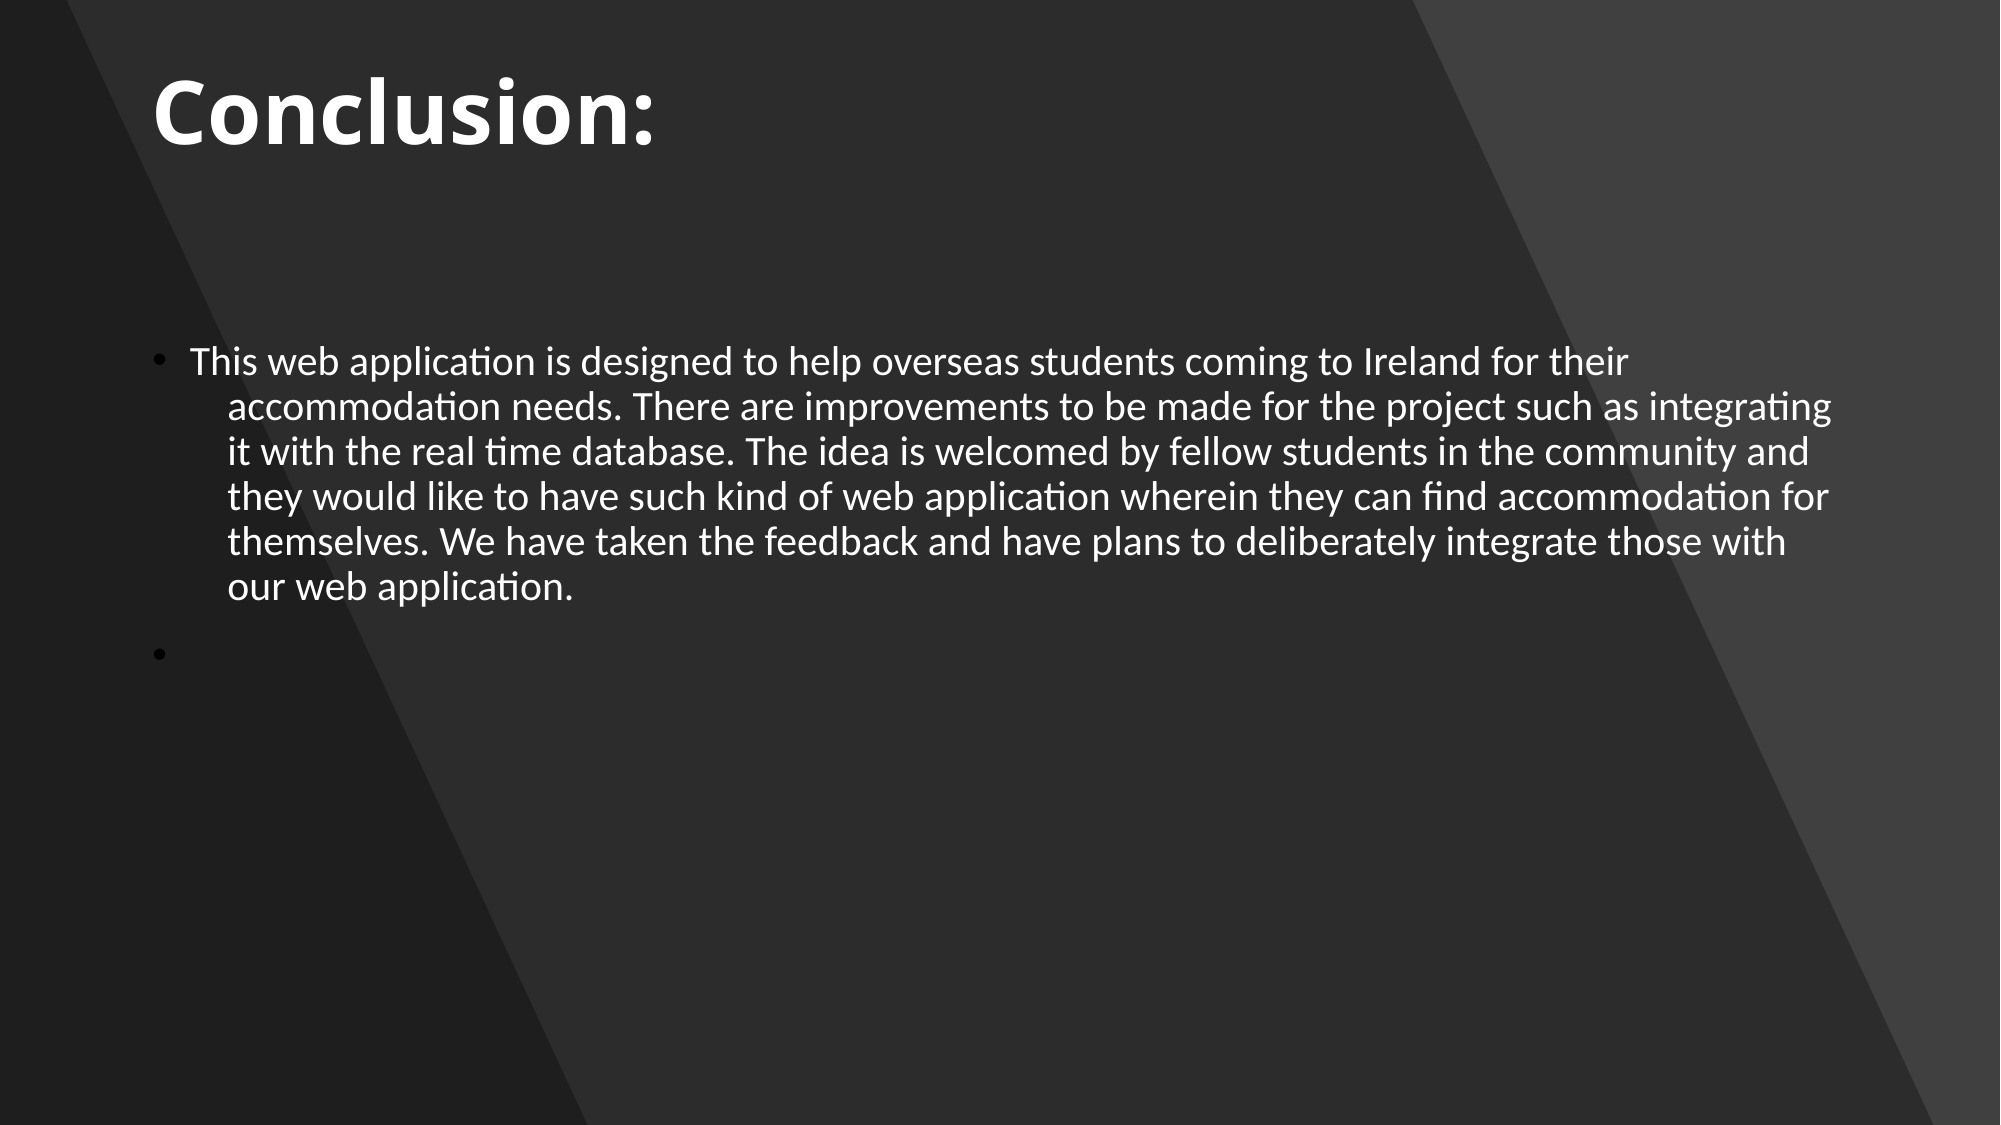

# Conclusion:
This web application is designed to help overseas students coming to Ireland for their accommodation needs. There are improvements to be made for the project such as integrating it with the real time database. The idea is welcomed by fellow students in the community and they would like to have such kind of web application wherein they can find accommodation for themselves. We have taken the feedback and have plans to deliberately integrate those with our web application.